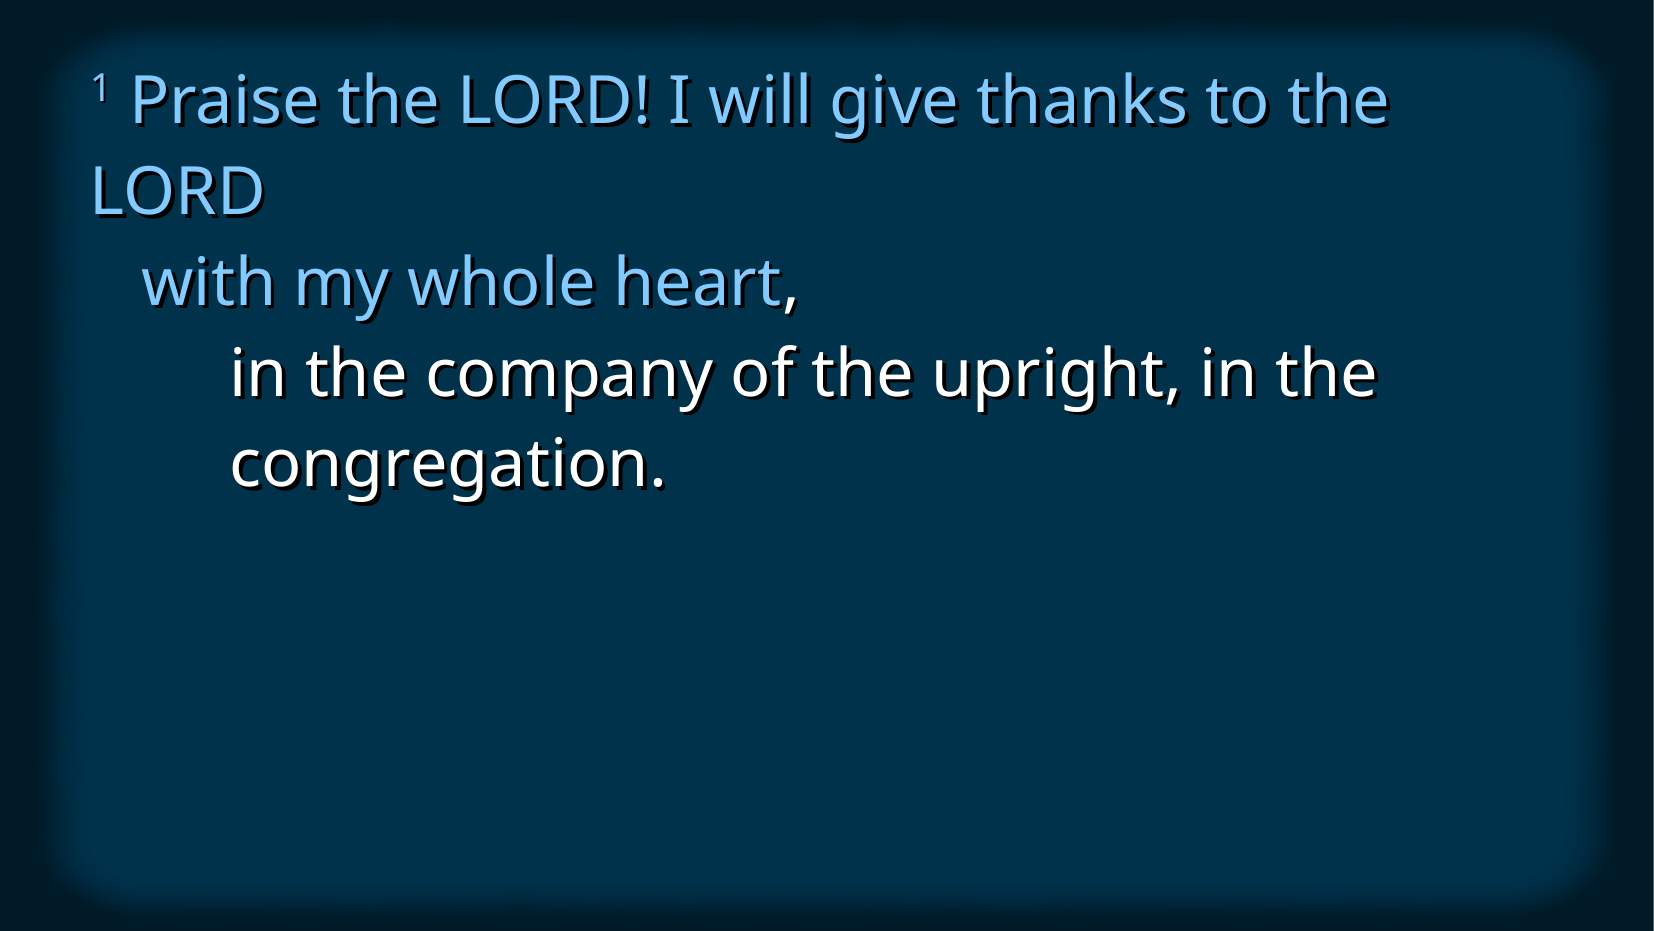

1 Praise the LORD! I will give thanks to the LORD
 with my whole heart,
 in the company of the upright, in the
 congregation.